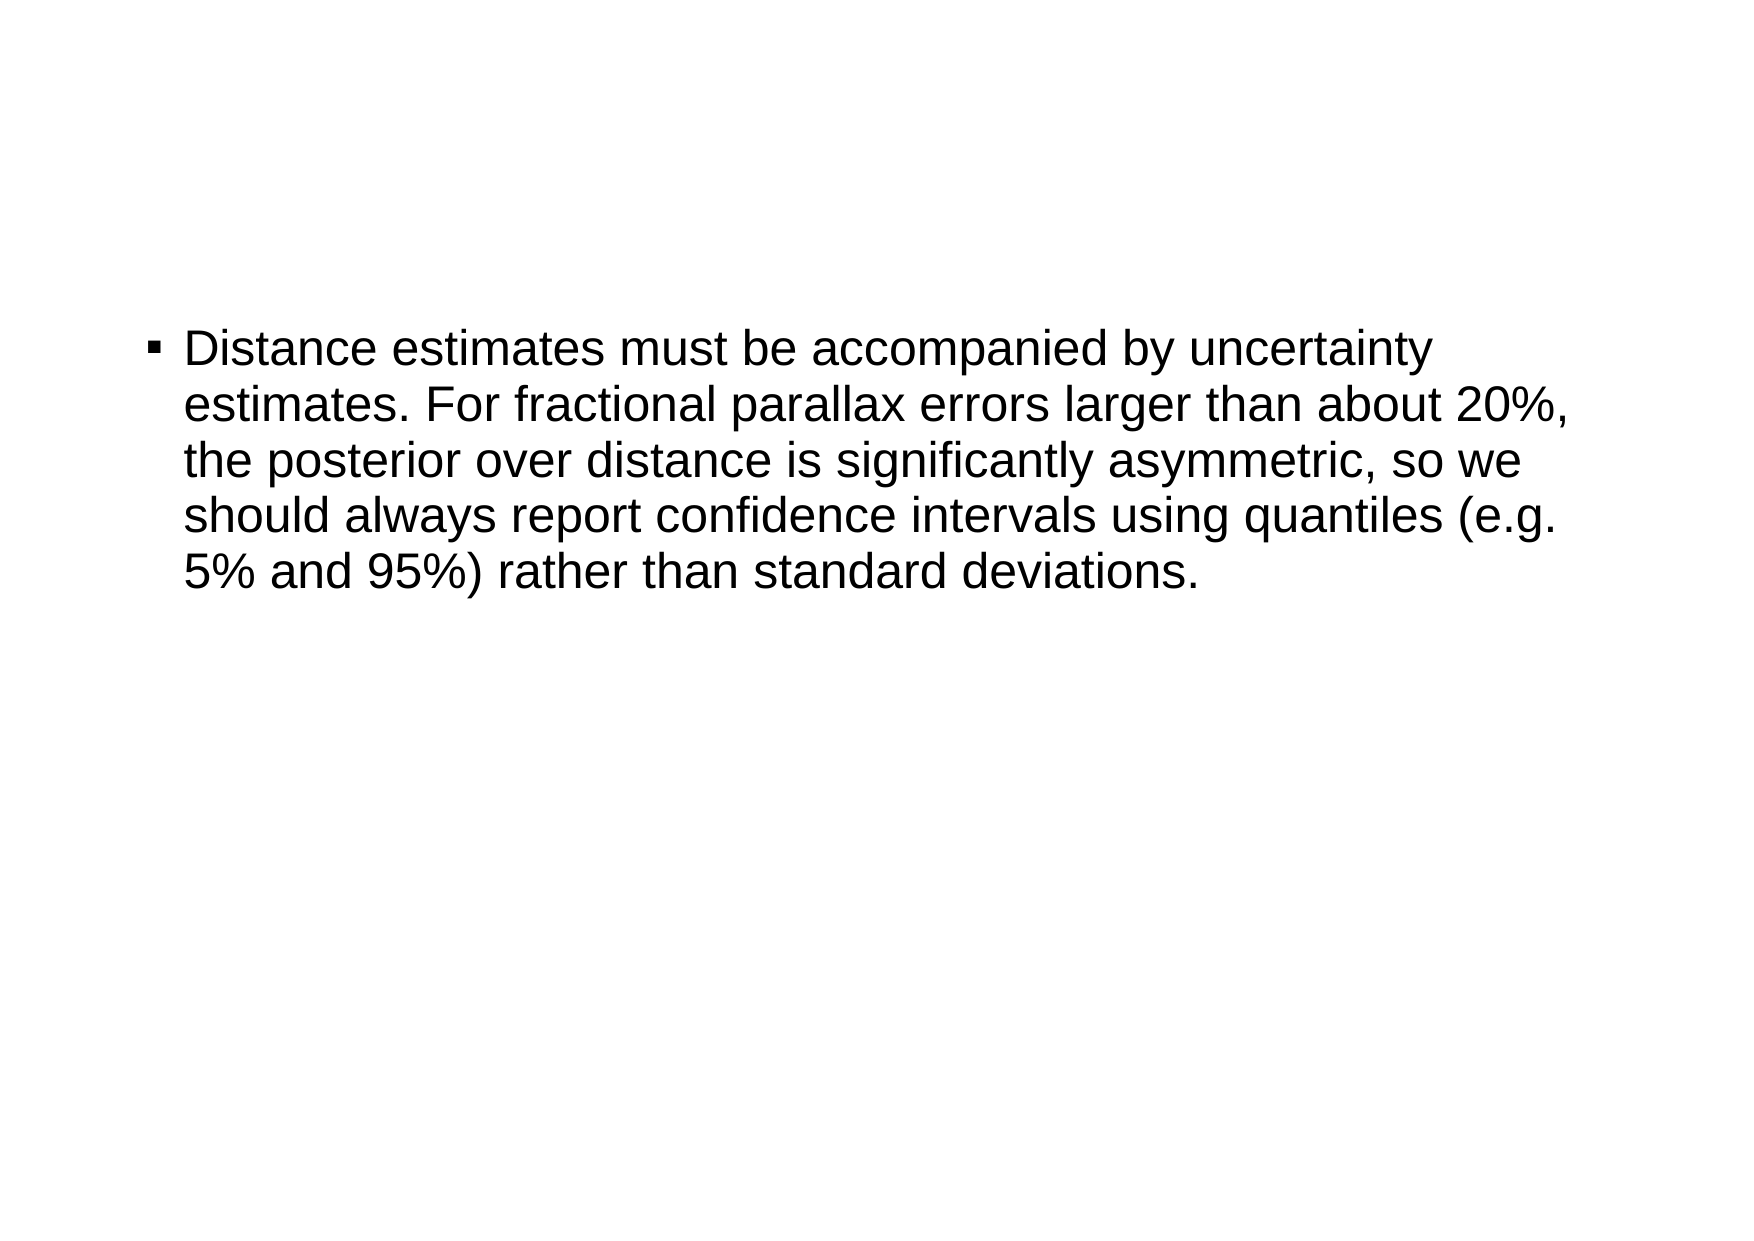

Distance estimates must be accompanied by uncertainty estimates. For fractional parallax errors larger than about 20%, the posterior over distance is significantly asymmetric, so we should always report confidence intervals using quantiles (e.g. 5% and 95%) rather than standard deviations.